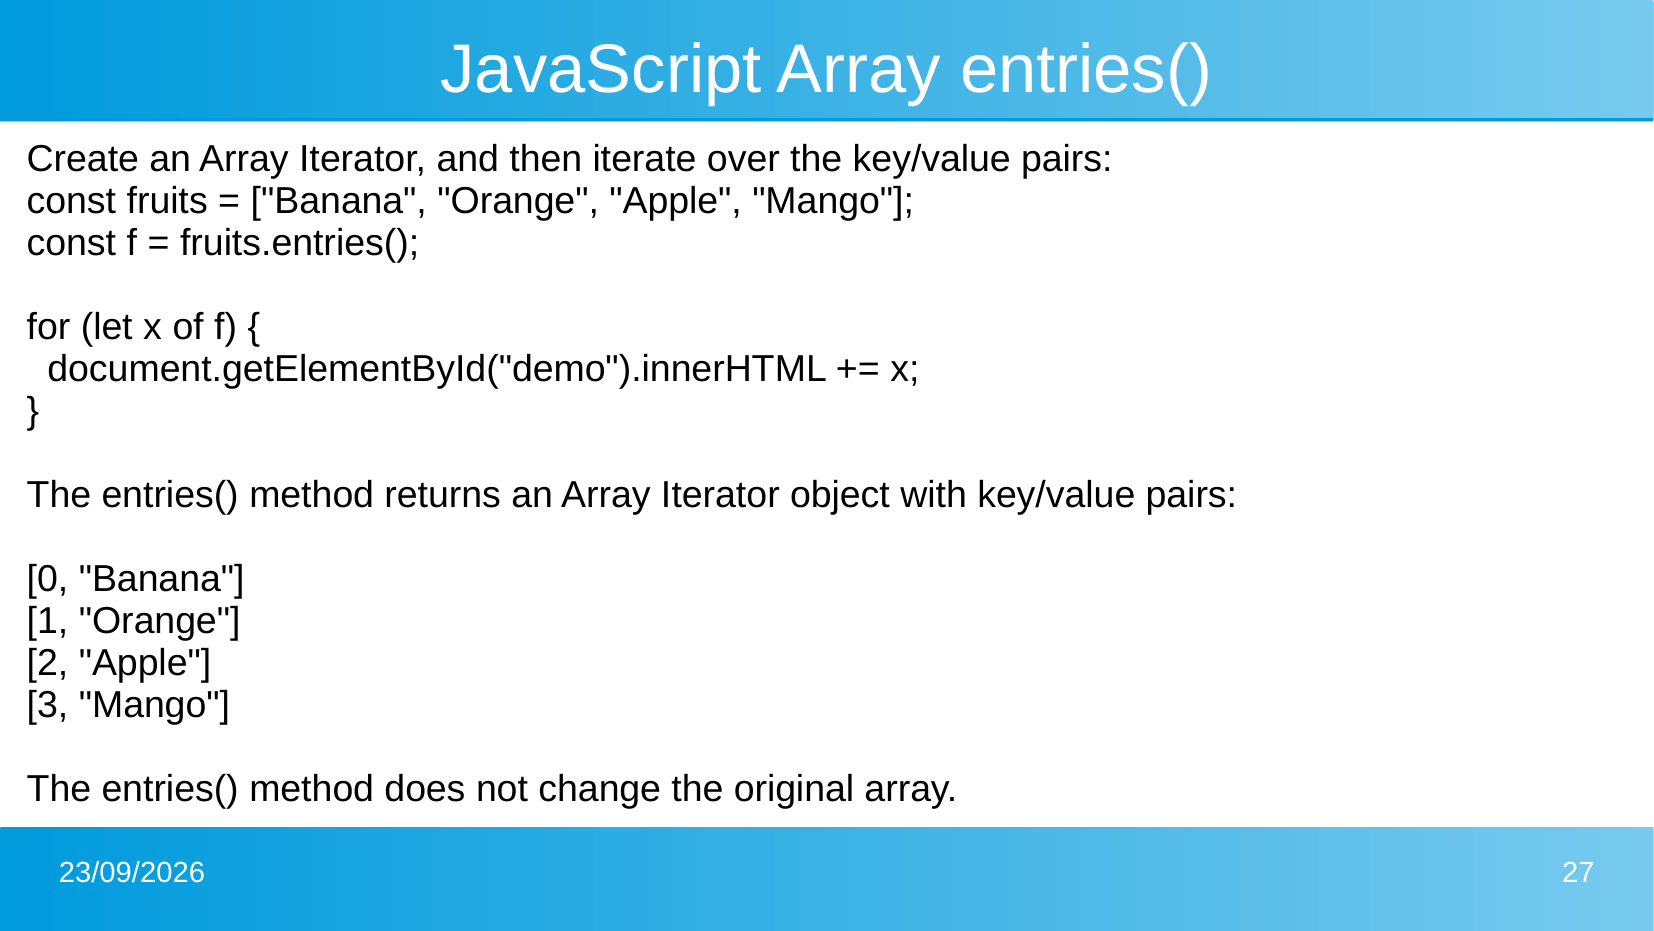

# JavaScript Array entries()
Create an Array Iterator, and then iterate over the key/value pairs:
const fruits = ["Banana", "Orange", "Apple", "Mango"];
const f = fruits.entries();
for (let x of f) {
 document.getElementById("demo").innerHTML += x;
}
The entries() method returns an Array Iterator object with key/value pairs:
[0, "Banana"]
[1, "Orange"]
[2, "Apple"]
[3, "Mango"]
The entries() method does not change the original array.
27